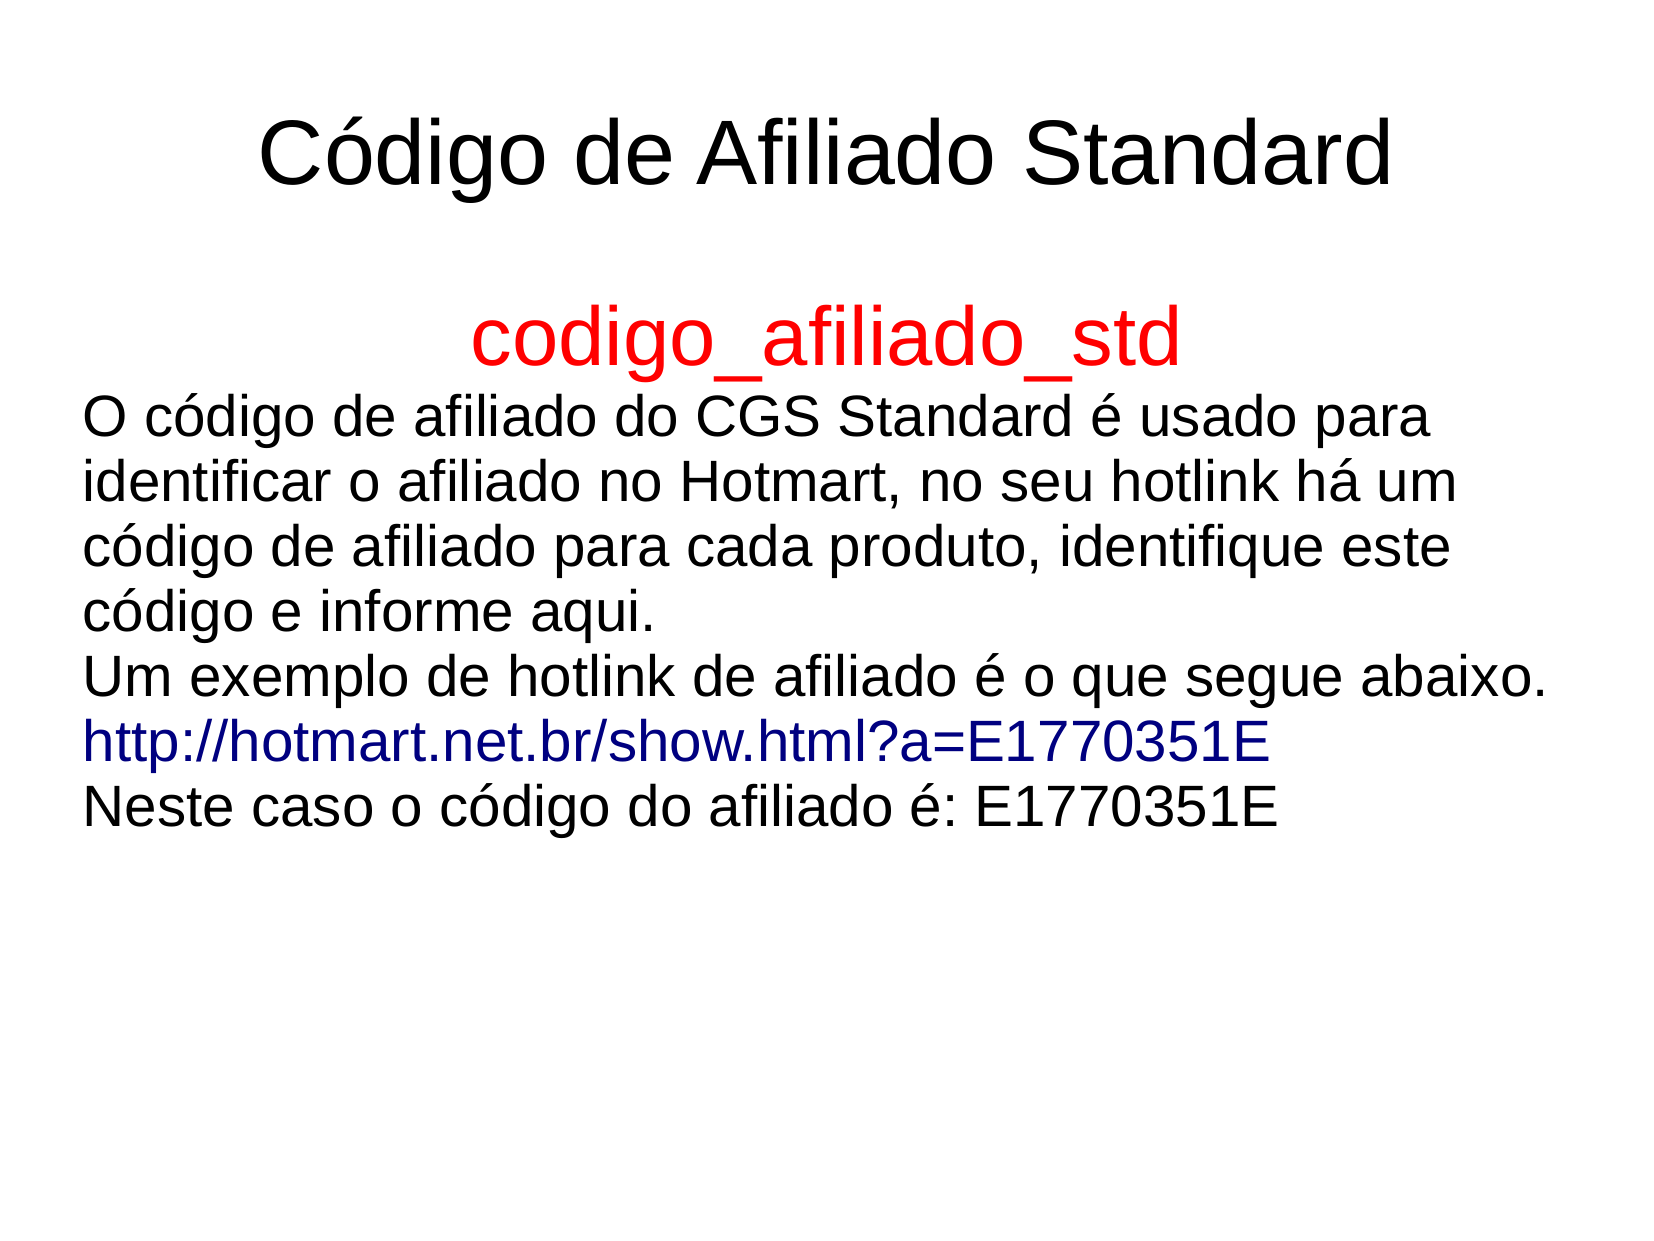

# Código de Afiliado Standard
codigo_afiliado_std
O código de afiliado do CGS Standard é usado para identificar o afiliado no Hotmart, no seu hotlink há um código de afiliado para cada produto, identifique este código e informe aqui.
Um exemplo de hotlink de afiliado é o que segue abaixo.
http://hotmart.net.br/show.html?a=E1770351E
Neste caso o código do afiliado é: E1770351E